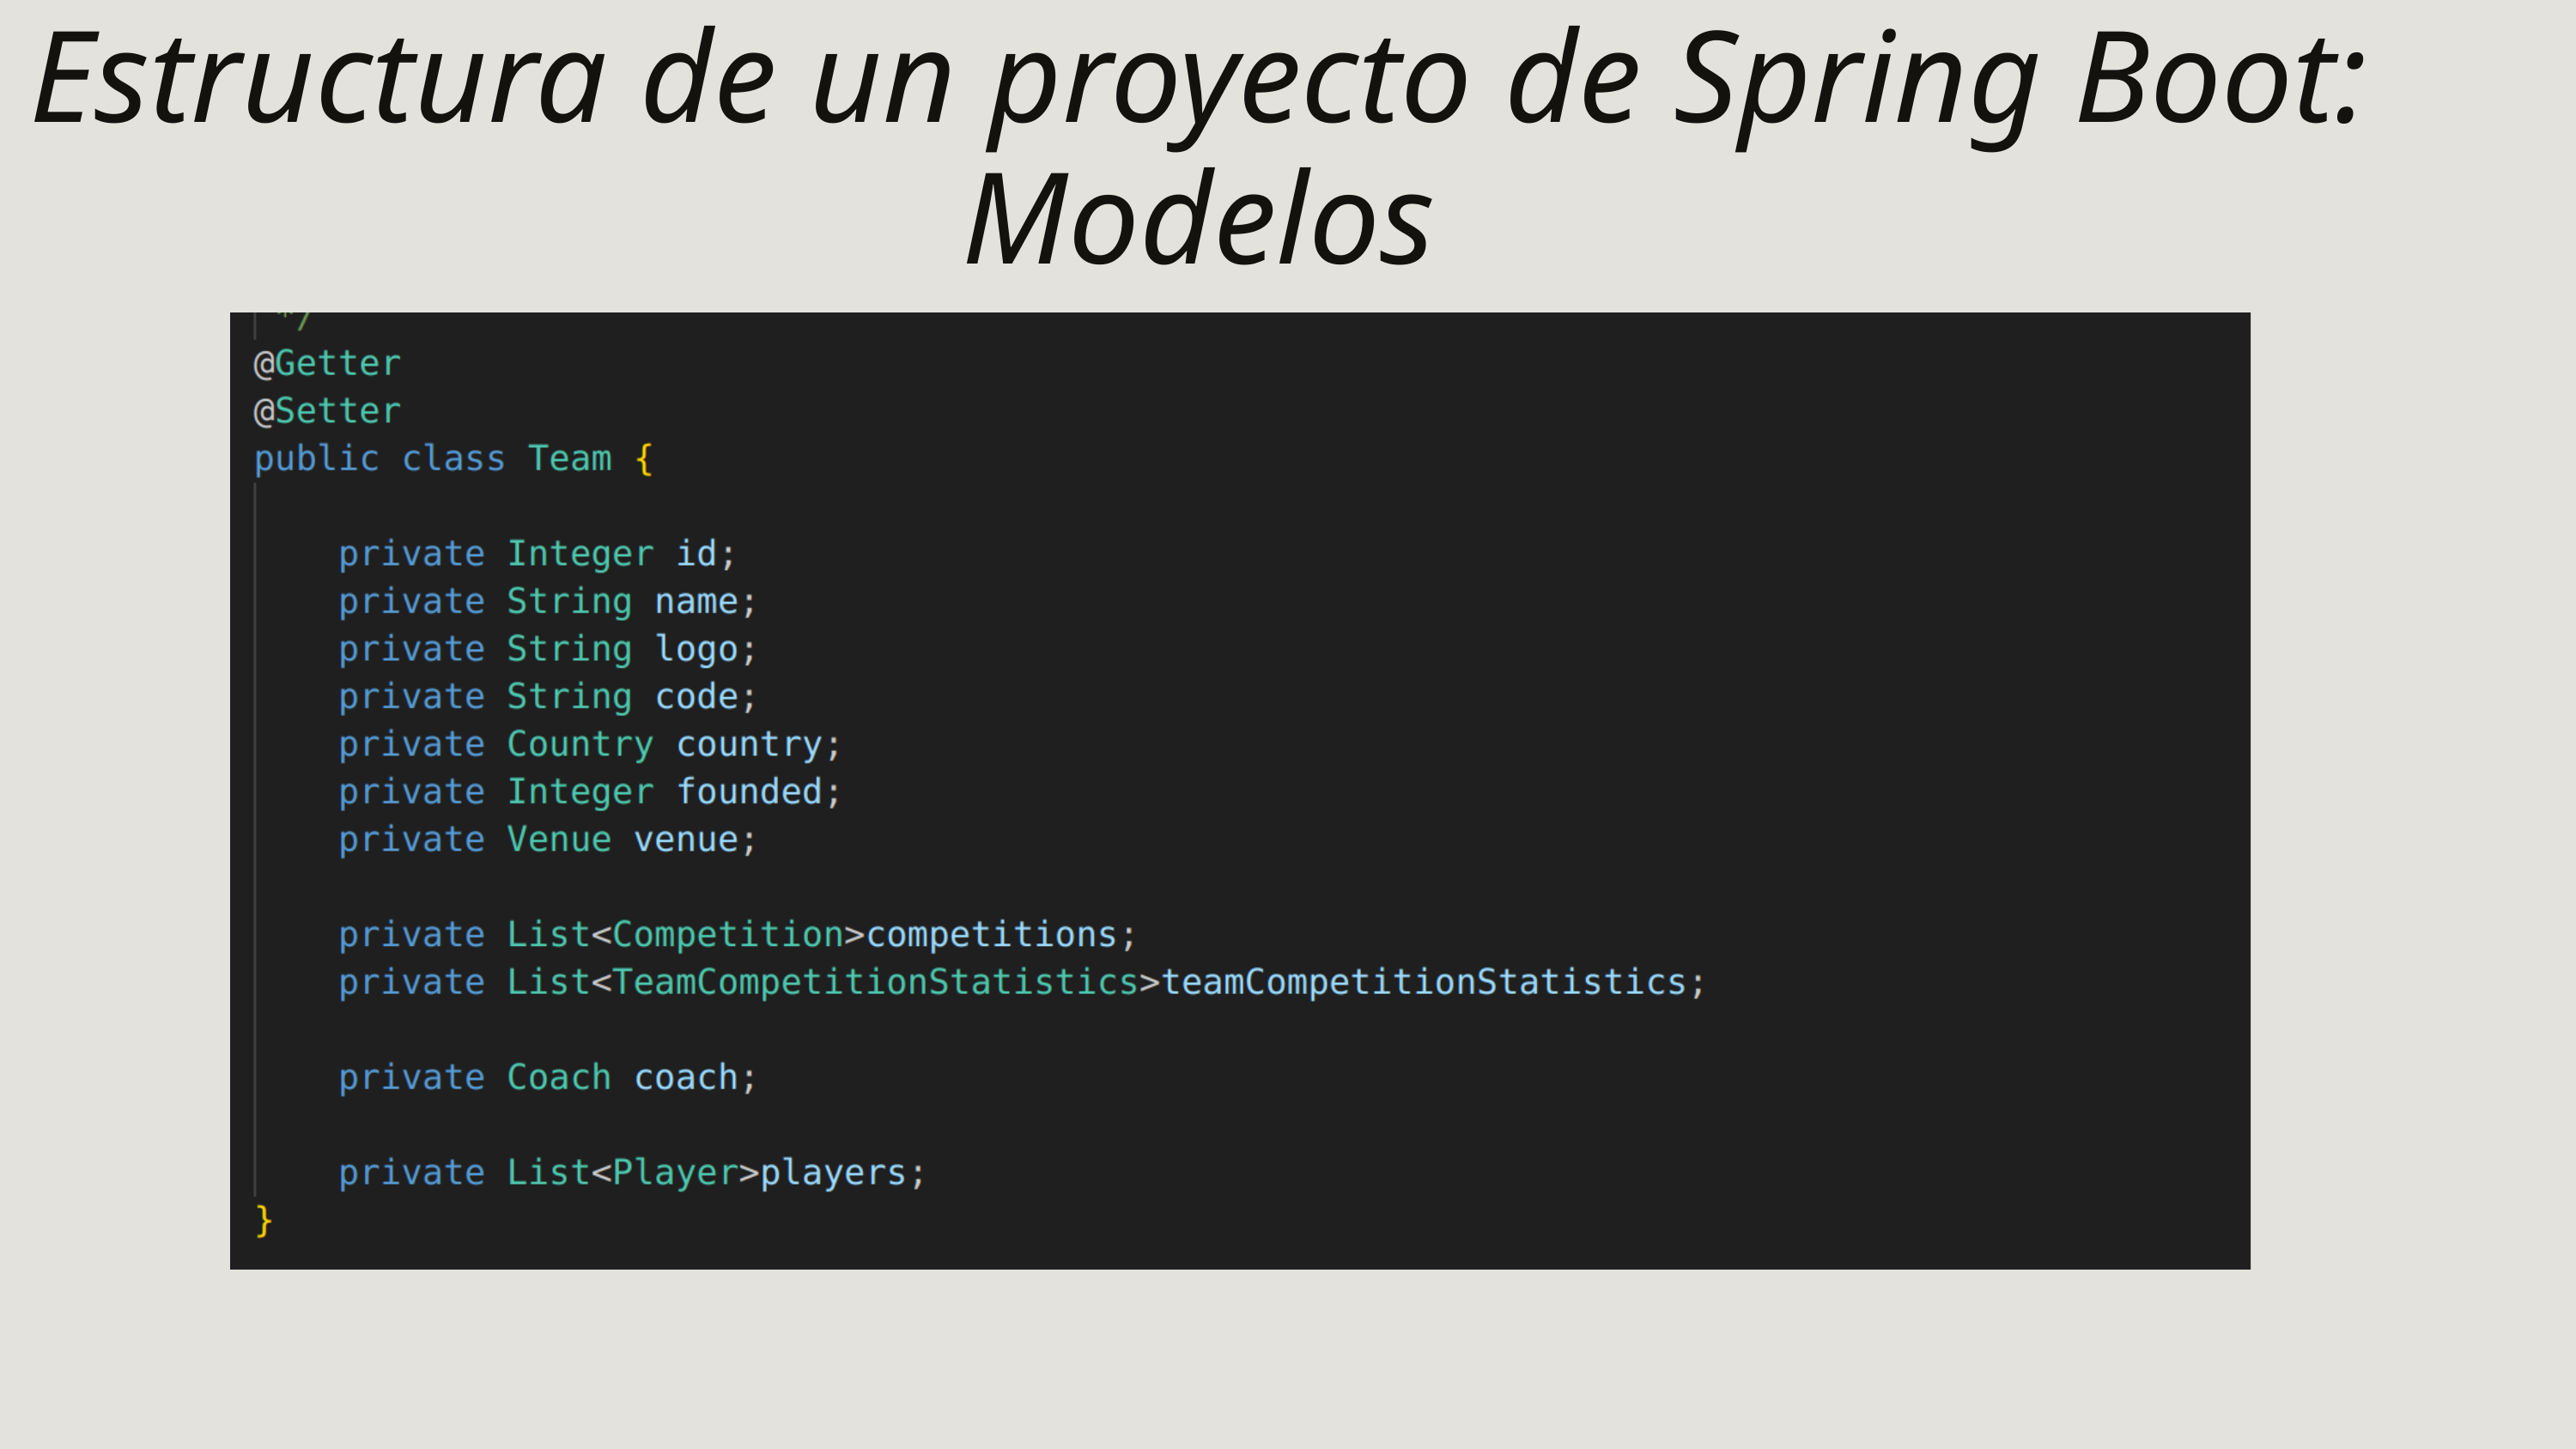

Estructura de un proyecto de Spring Boot:
Modelos